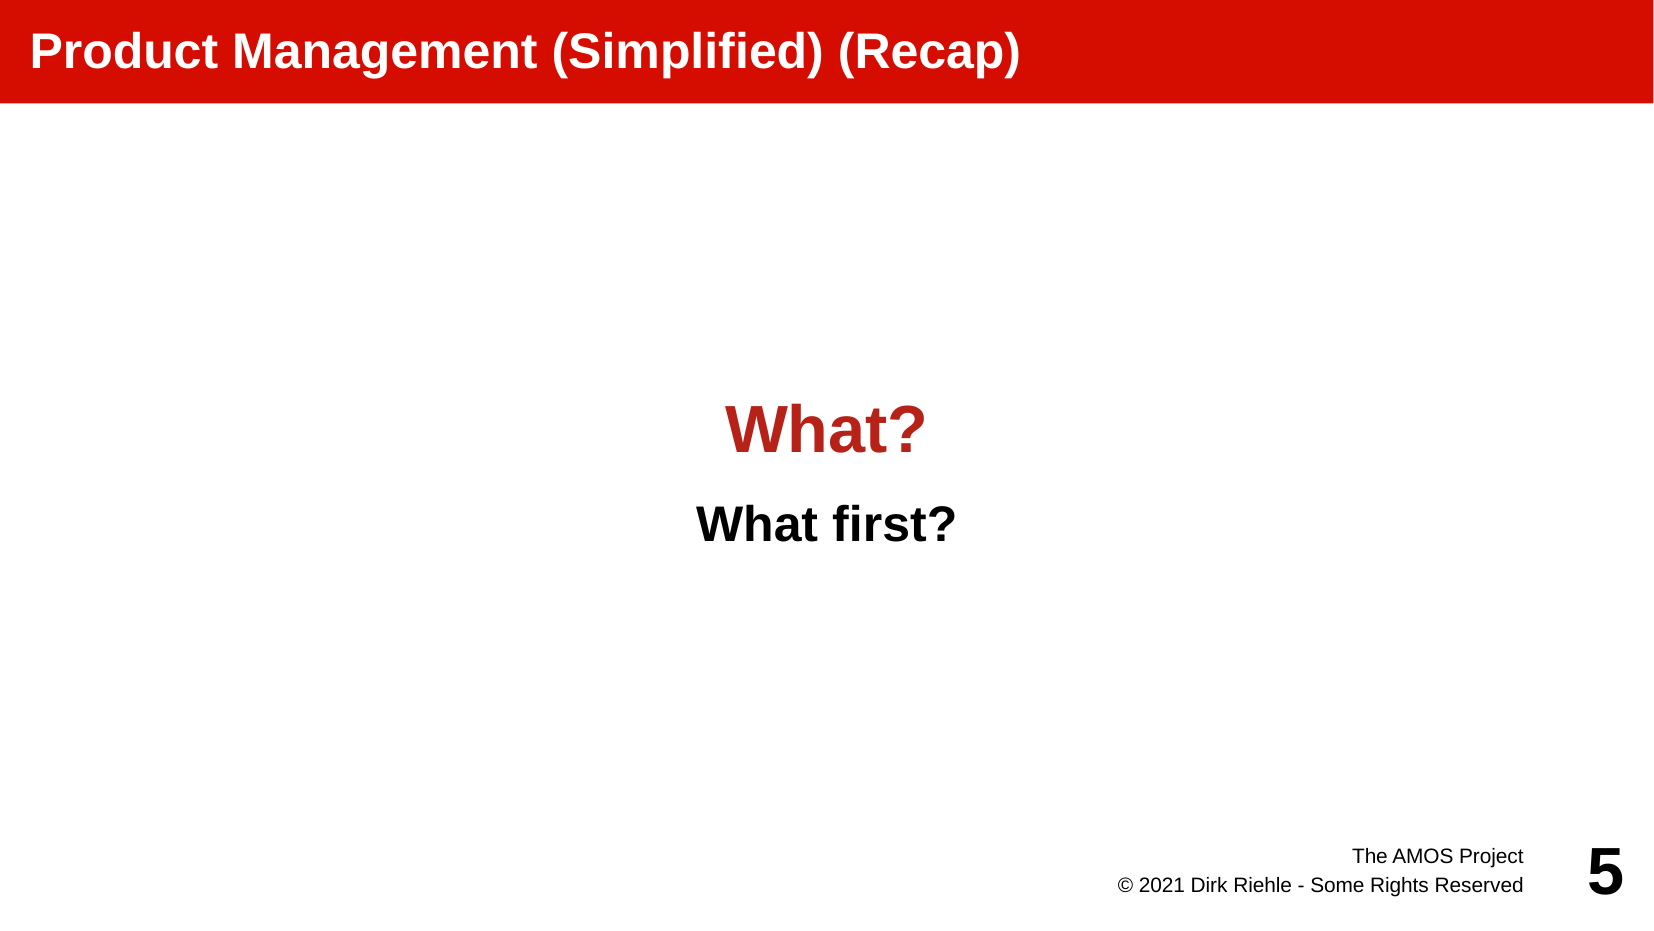

# Product Management (Simplified) (Recap)
What?
What first?
The AMOS Project
5
© 2021 Dirk Riehle - Some Rights Reserved